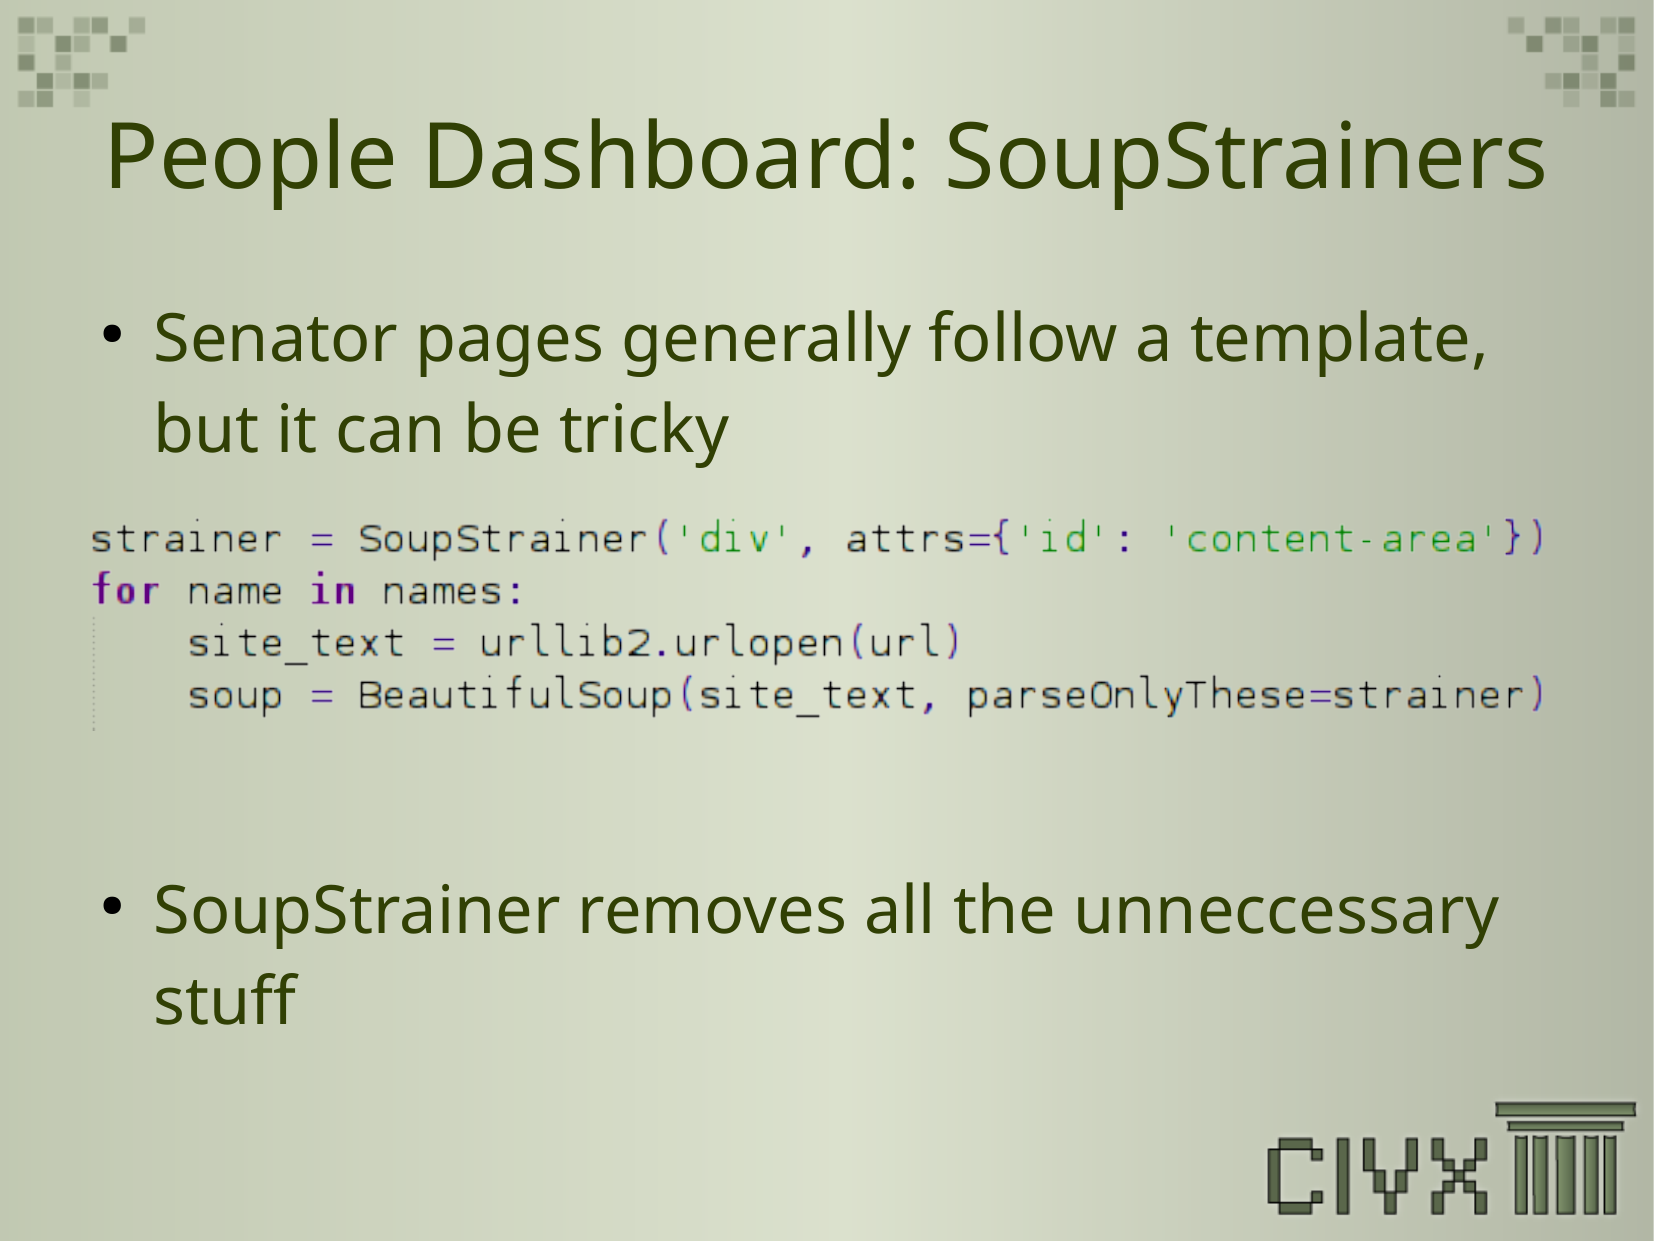

# People Dashboard: SoupStrainers
Senator pages generally follow a template, but it can be tricky
SoupStrainer removes all the unneccessary stuff